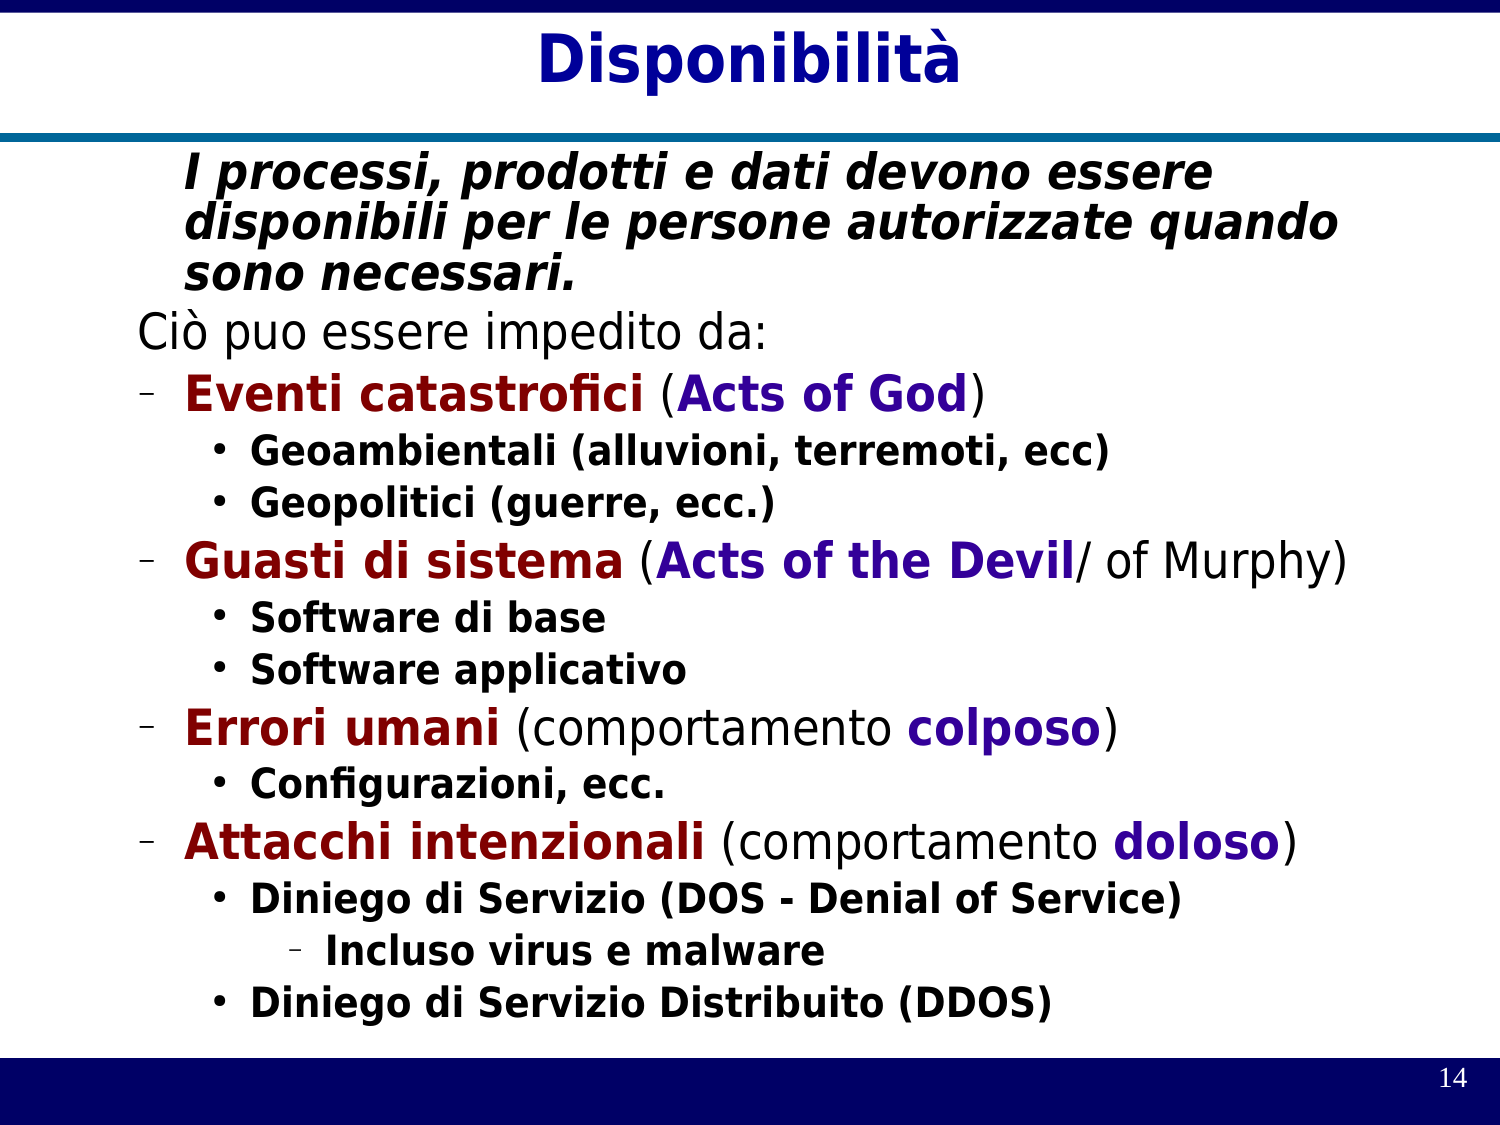

# Disponibilità
I processi, prodotti e dati devono essere disponibili per le persone autorizzate quando sono necessari.
Ciò puo essere impedito da:
Eventi catastrofici (Acts of God)
Geoambientali (alluvioni, terremoti, ecc)
Geopolitici (guerre, ecc.)
Guasti di sistema (Acts of the Devil/ of Murphy)
Software di base
Software applicativo
Errori umani (comportamento colposo)
Configurazioni, ecc.
Attacchi intenzionali (comportamento doloso)
Diniego di Servizio (DOS - Denial of Service)
Incluso virus e malware
Diniego di Servizio Distribuito (DDOS)